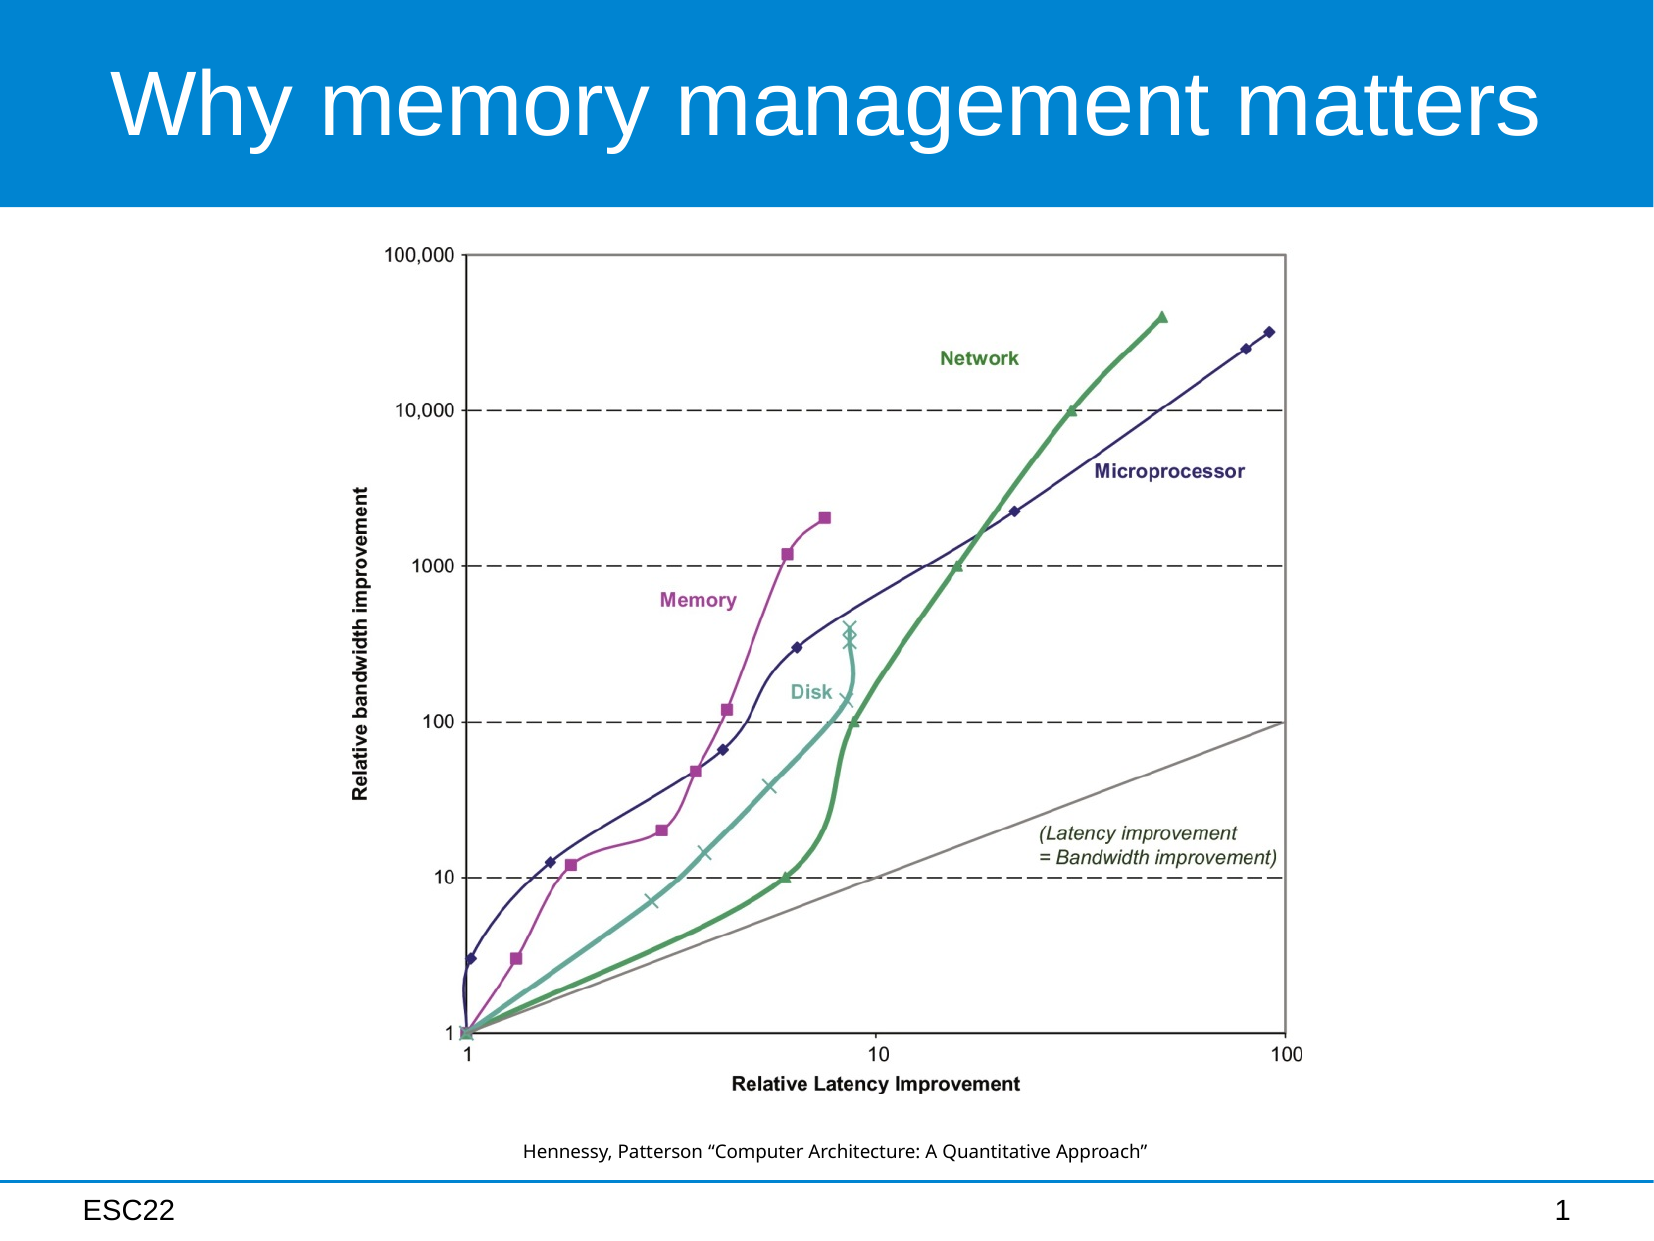

# Why memory management matters
Hennessy, Patterson “Computer Architecture: A Quantitative Approach”
ESC22
1